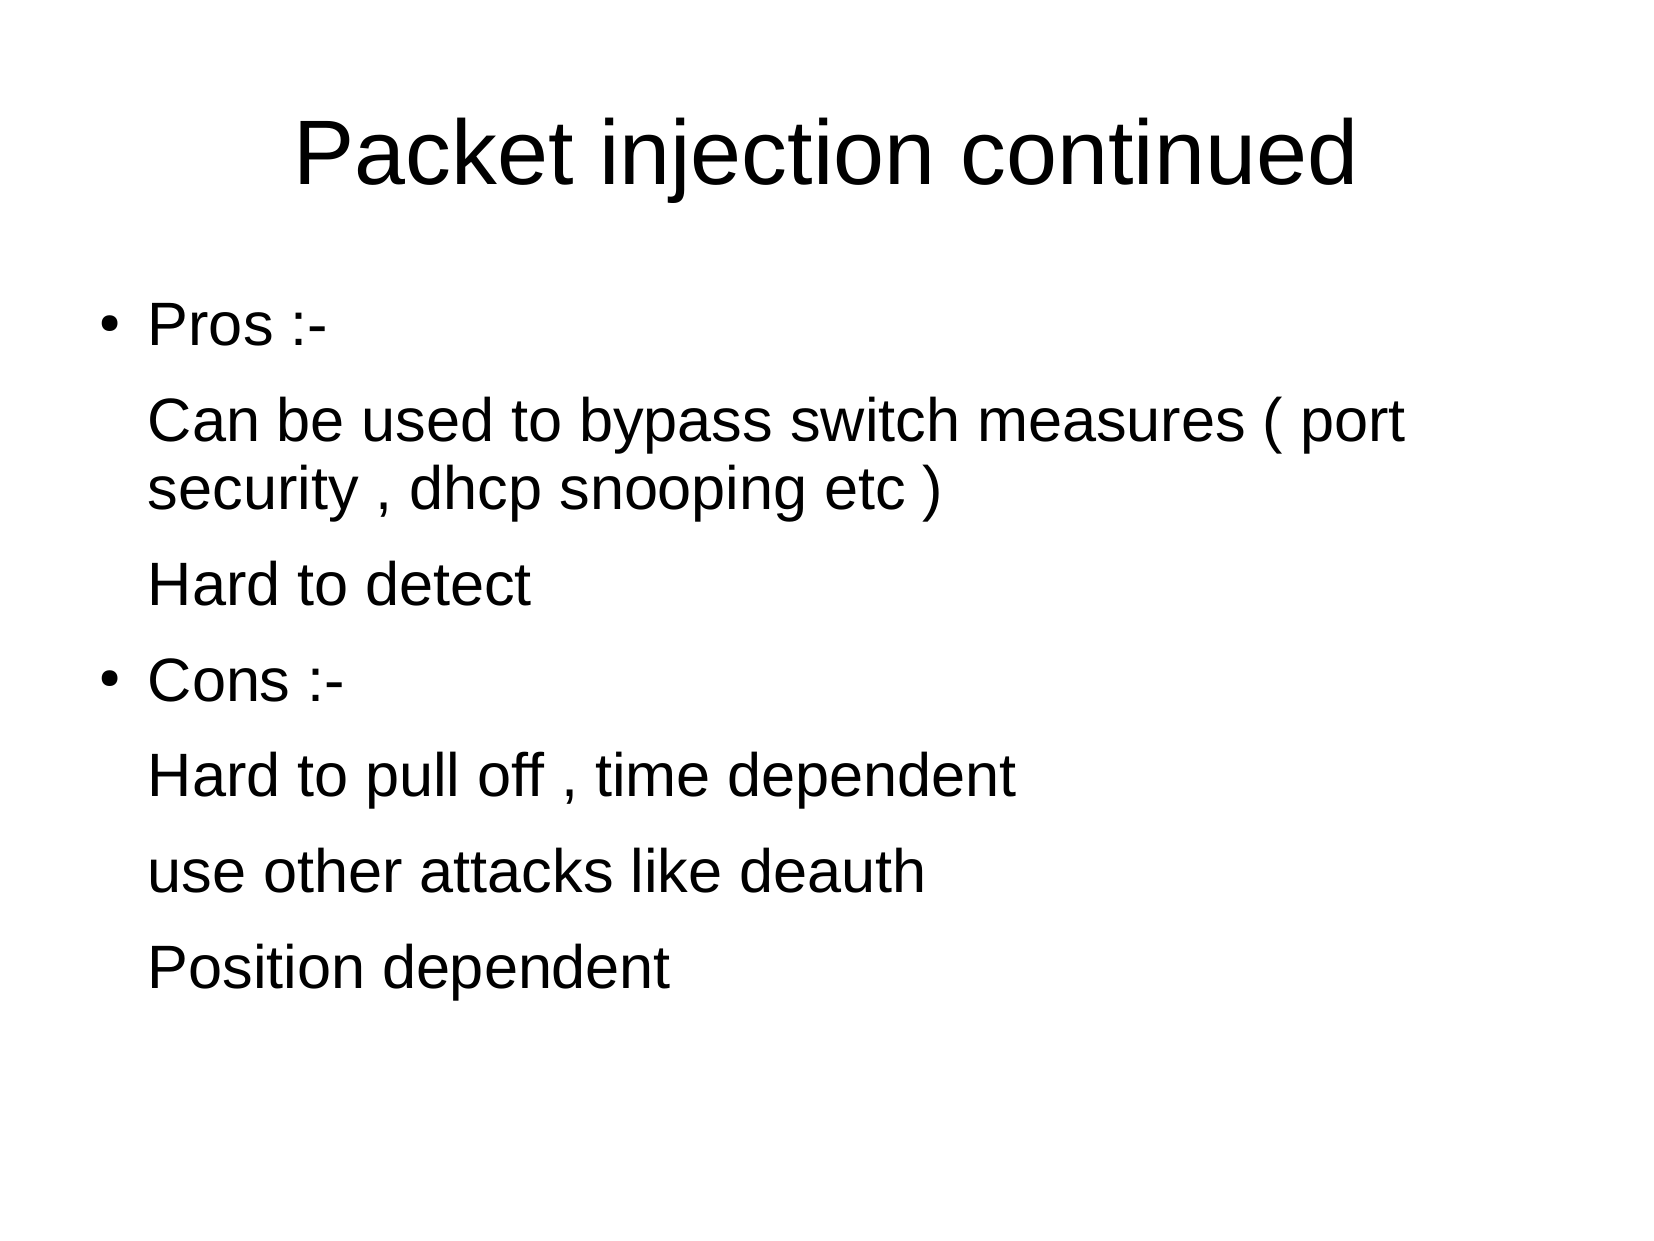

# Packet injection continued
Pros :-
Can be used to bypass switch measures ( port security , dhcp snooping etc )
Hard to detect
Cons :-
Hard to pull off , time dependent
use other attacks like deauth
Position dependent